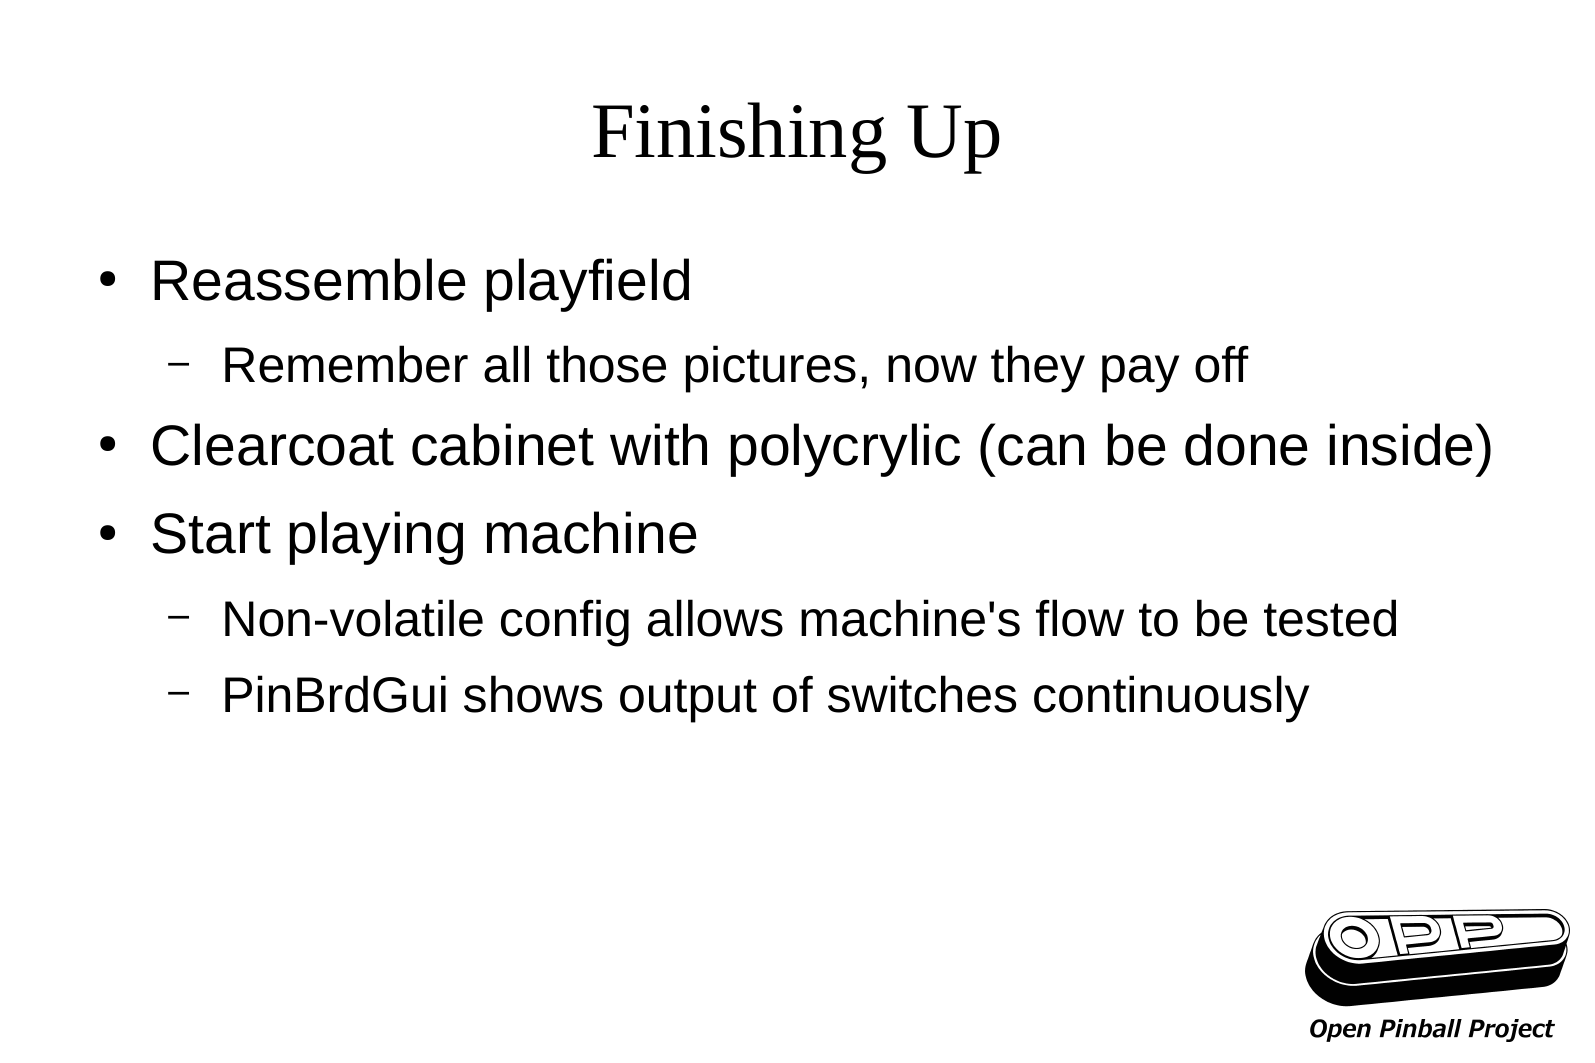

# Finishing Up
Reassemble playfield
Remember all those pictures, now they pay off
Clearcoat cabinet with polycrylic (can be done inside)
Start playing machine
Non-volatile config allows machine's flow to be tested
PinBrdGui shows output of switches continuously